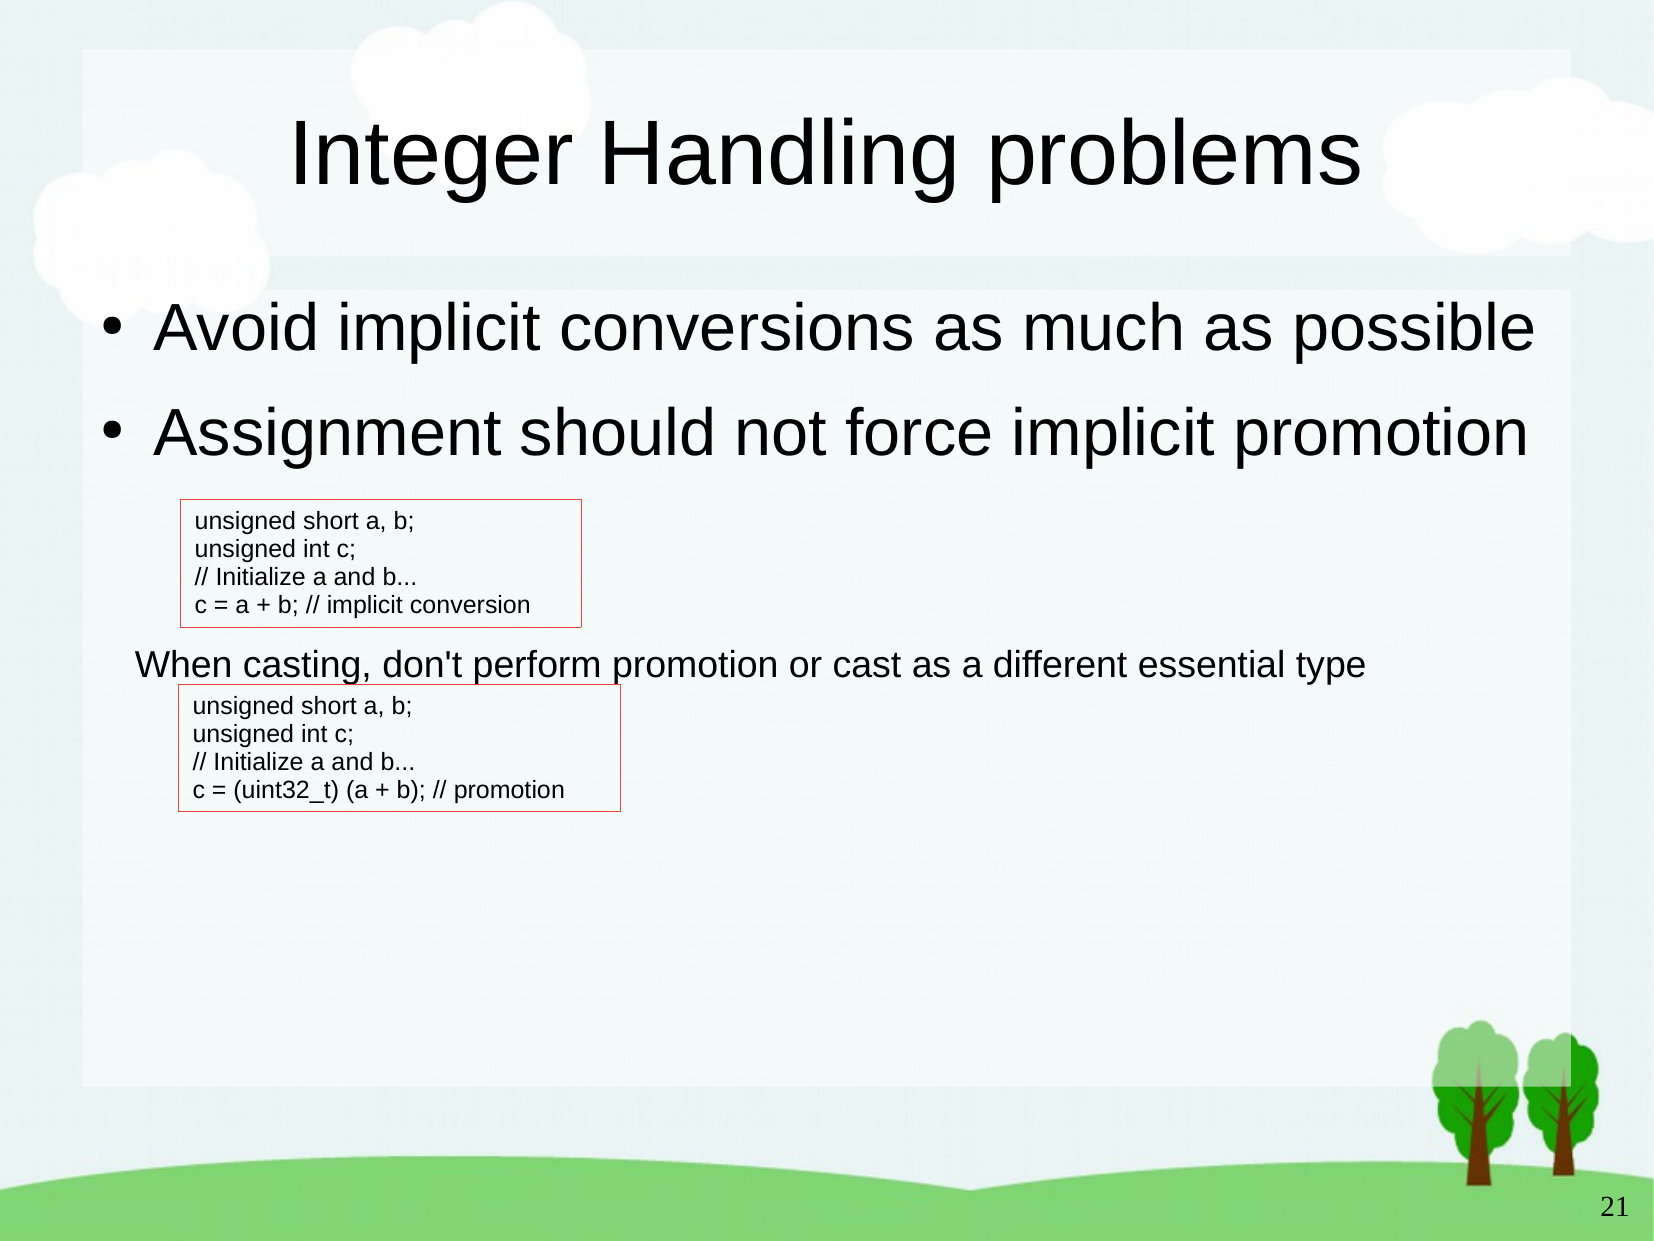

# Integer Handling problems
Avoid implicit conversions as much as possible
Assignment should not force implicit promotion
| unsigned short a, b; unsigned int c; // Initialize a and b... c = a + b; // implicit conversion |
| --- |
When casting, don't perform promotion or cast as a different essential type
| unsigned short a, b; unsigned int c; // Initialize a and b... c = (uint32\_t) (a + b); // promotion |
| --- |
21